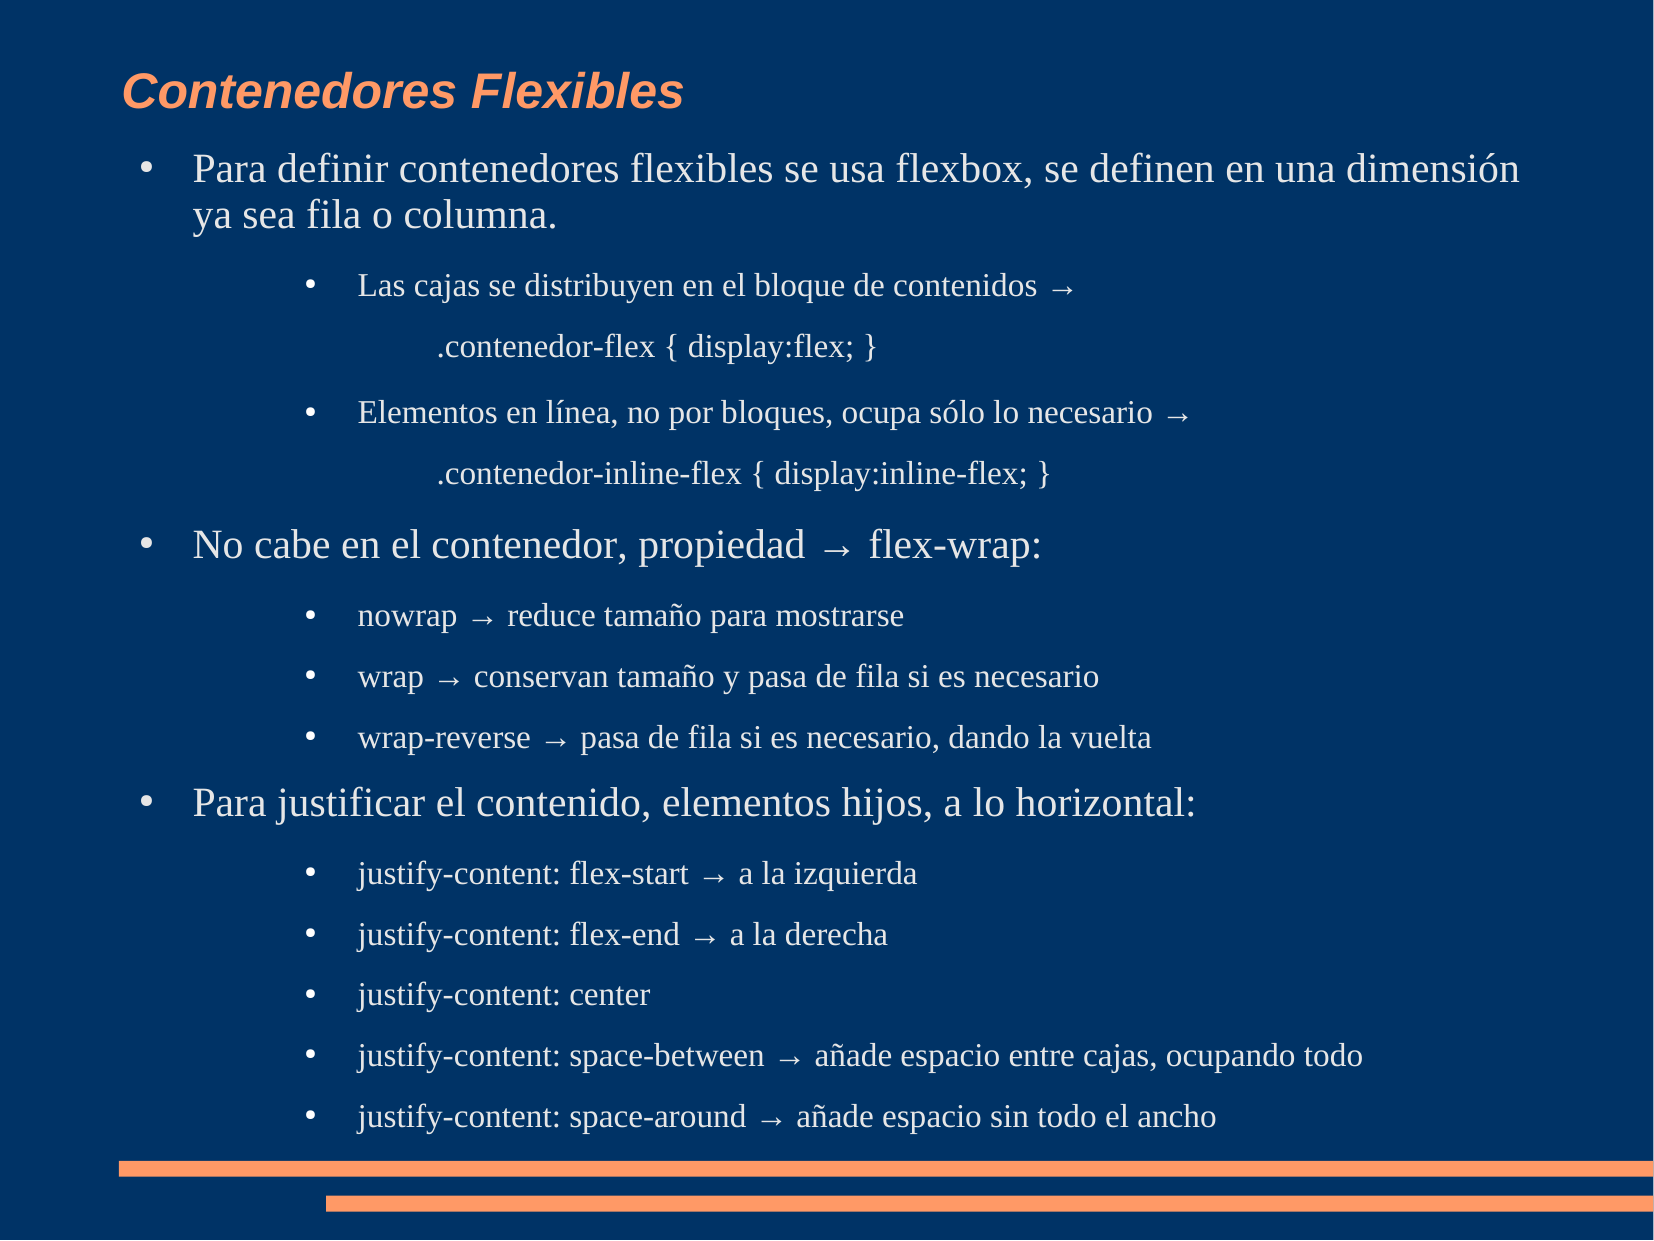

# Contenedores Flexibles
Para definir contenedores flexibles se usa flexbox, se definen en una dimensión ya sea fila o columna.
Las cajas se distribuyen en el bloque de contenidos →
.contenedor-flex { display:flex; }
Elementos en línea, no por bloques, ocupa sólo lo necesario →
.contenedor-inline-flex { display:inline-flex; }
No cabe en el contenedor, propiedad → flex-wrap:
nowrap → reduce tamaño para mostrarse
wrap → conservan tamaño y pasa de fila si es necesario
wrap-reverse → pasa de fila si es necesario, dando la vuelta
Para justificar el contenido, elementos hijos, a lo horizontal:
justify-content: flex-start → a la izquierda
justify-content: flex-end → a la derecha
justify-content: center
justify-content: space-between → añade espacio entre cajas, ocupando todo
justify-content: space-around → añade espacio sin todo el ancho